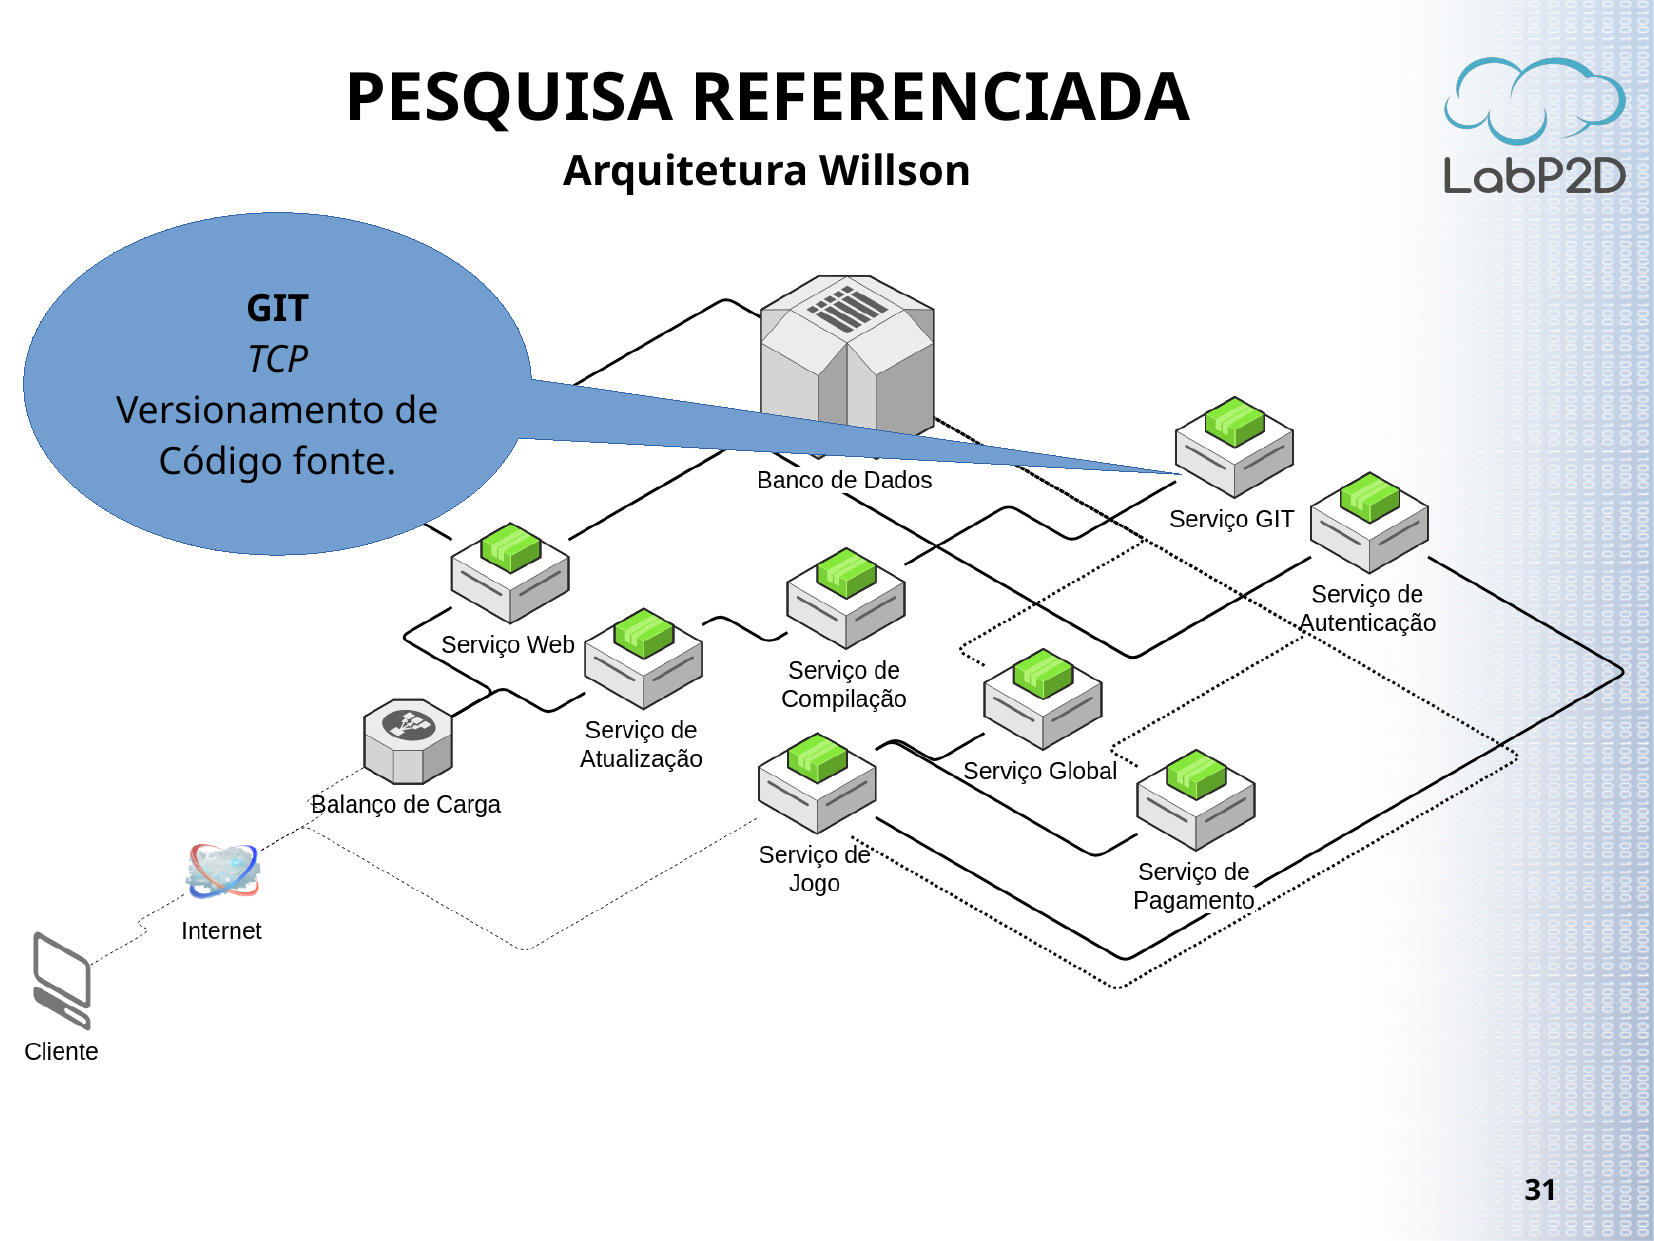

# PESQUISA REFERENCIADA Arquitetura Willson
GIT
TCP
Versionamento de
Código fonte.
31